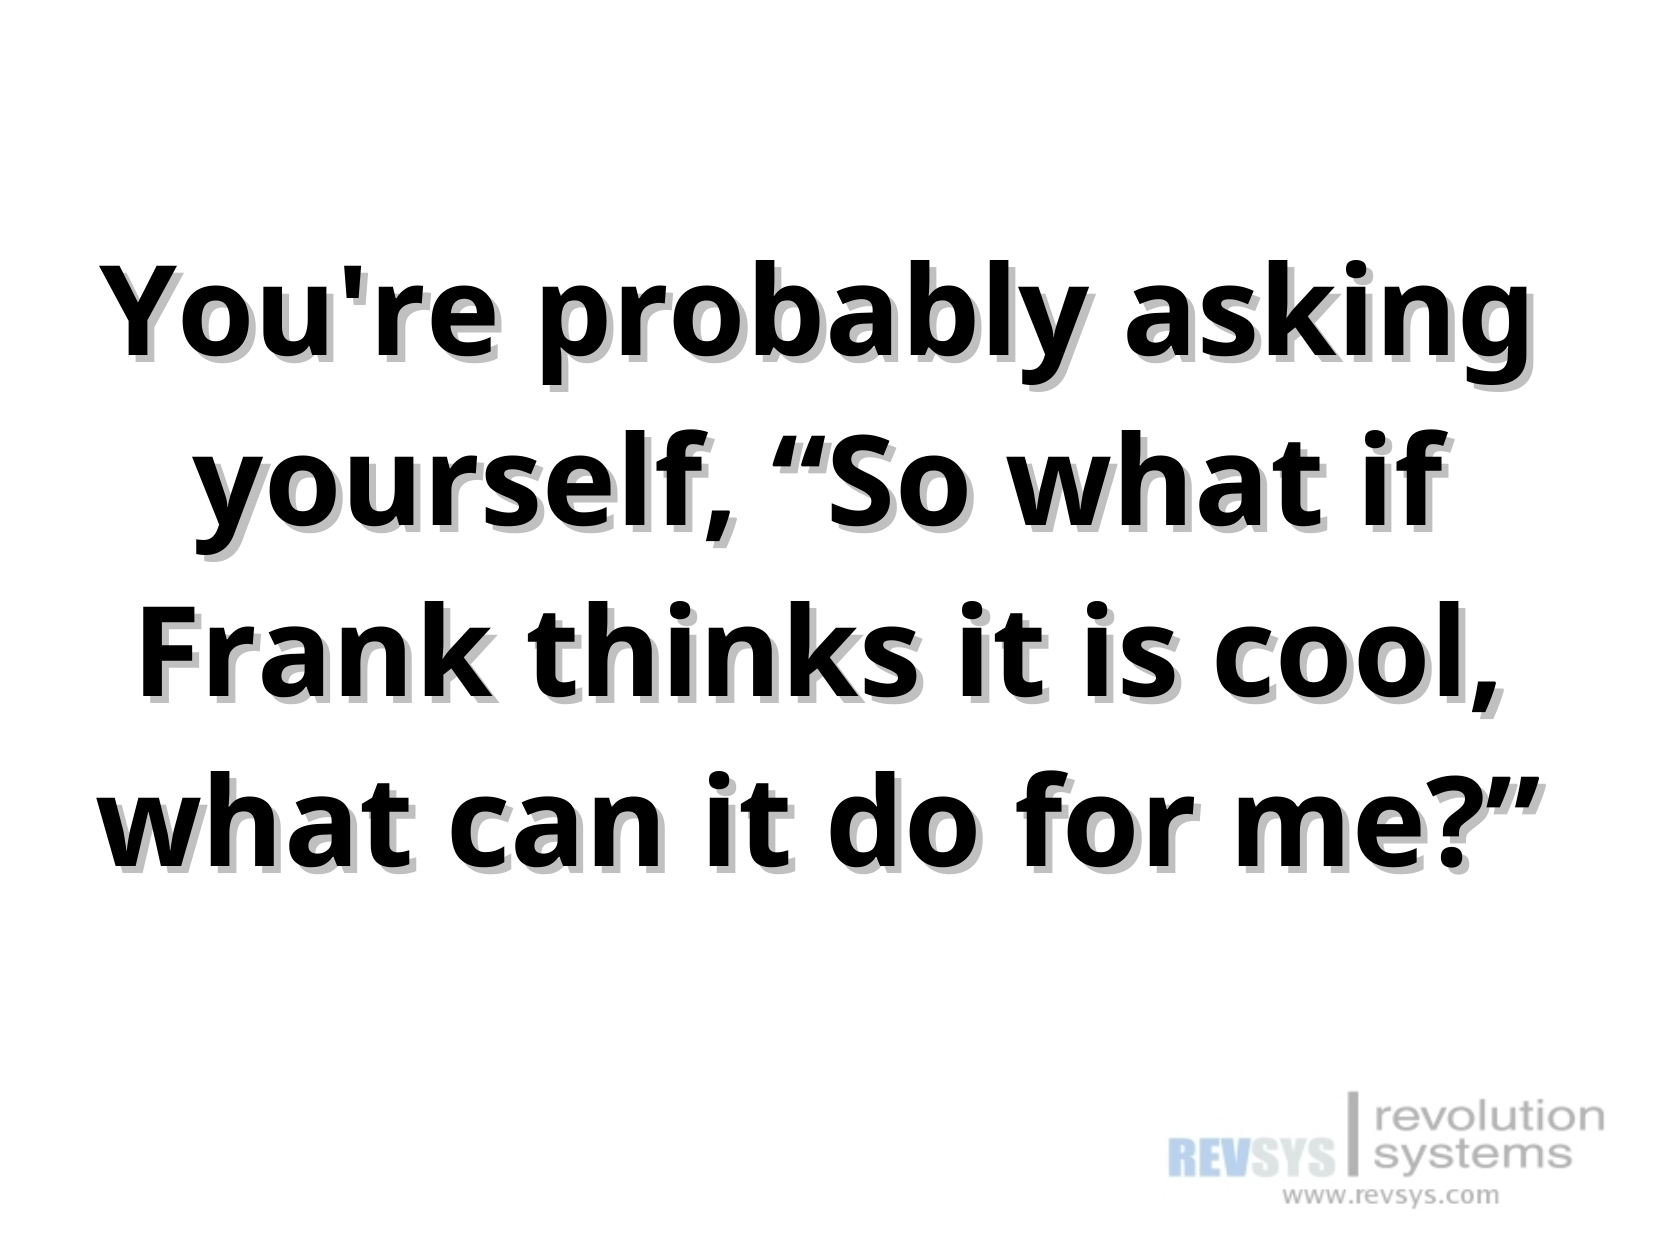

# You're probably asking yourself, “So what if Frank thinks it is cool, what can it do for me?”